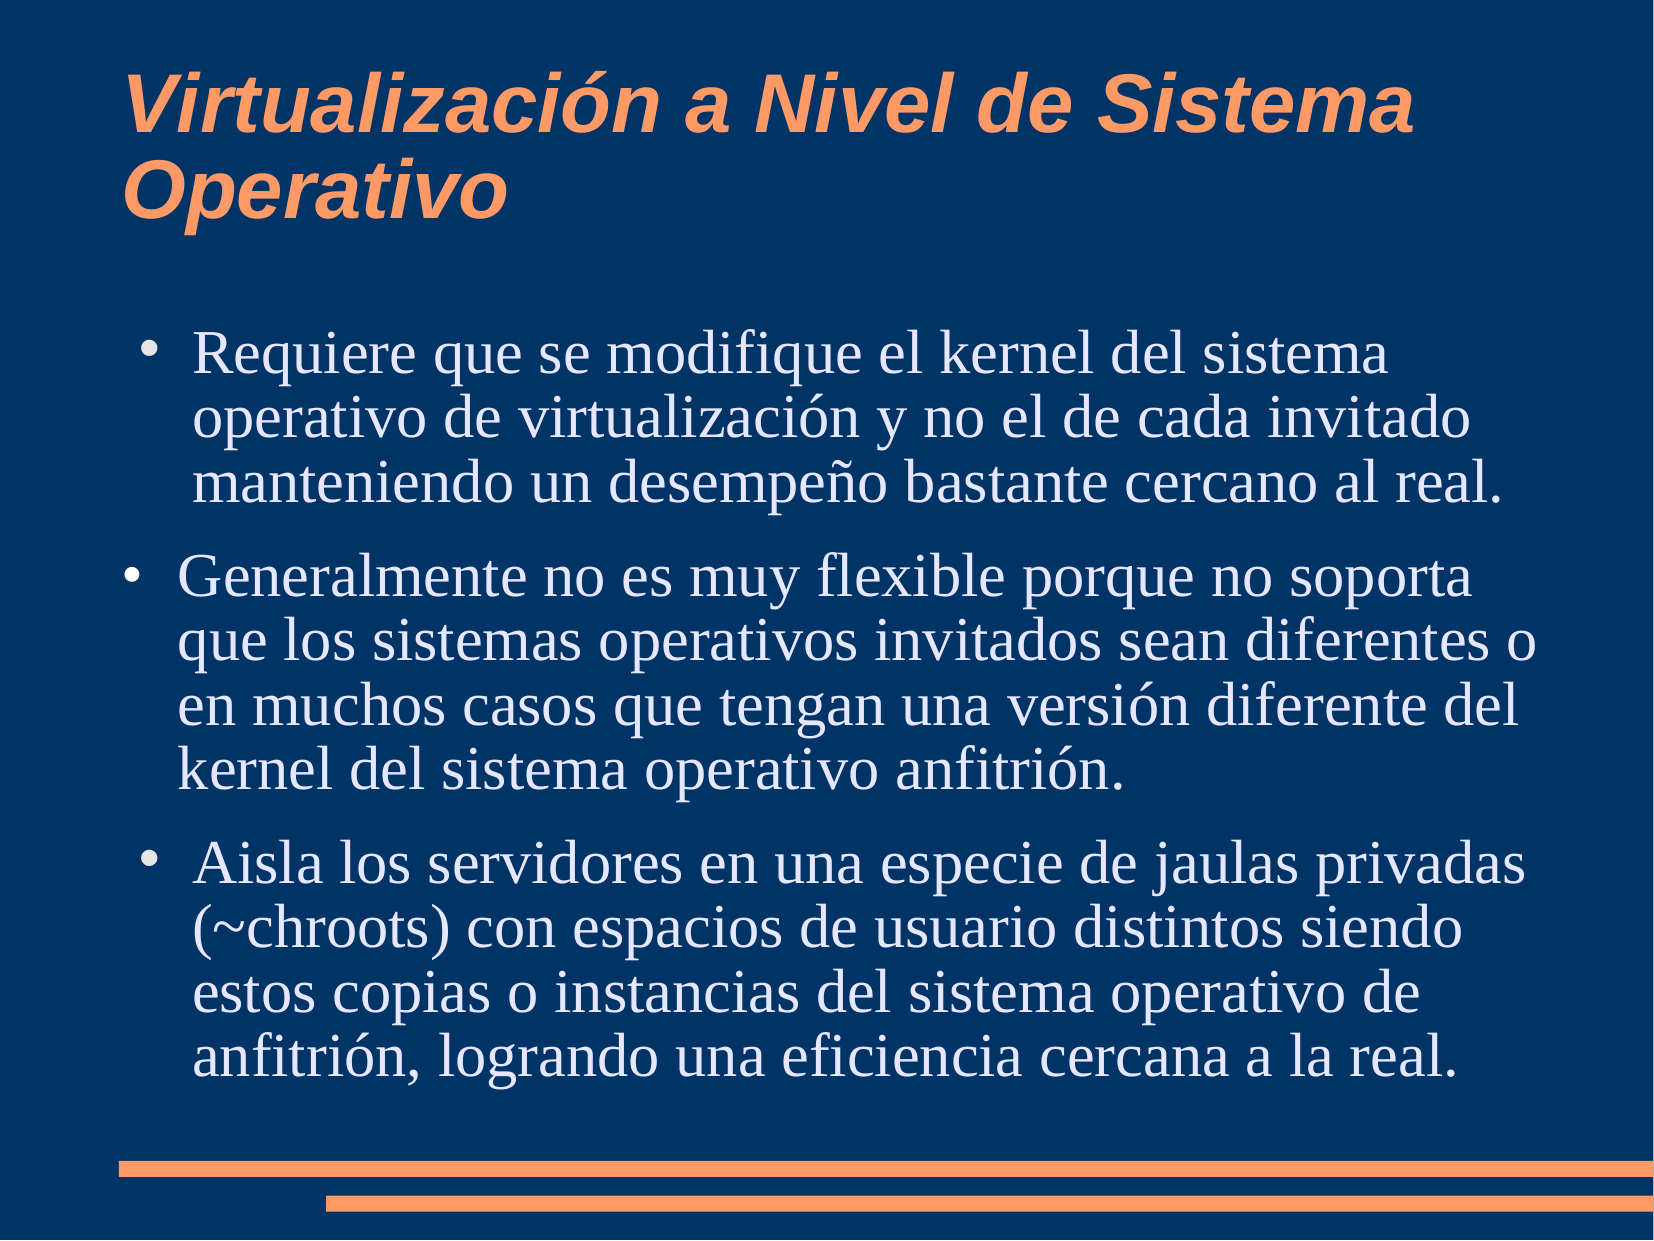

# Virtualización a Nivel de Sistema Operativo
Requiere que se modifique el kernel del sistema operativo de virtualización y no el de cada invitado manteniendo un desempeño bastante cercano al real.
Generalmente no es muy flexible porque no soporta que los sistemas operativos invitados sean diferentes o en muchos casos que tengan una versión diferente del kernel del sistema operativo anfitrión.
Aisla los servidores en una especie de jaulas privadas (~chroots) con espacios de usuario distintos siendo estos copias o instancias del sistema operativo de anfitrión, logrando una eficiencia cercana a la real.